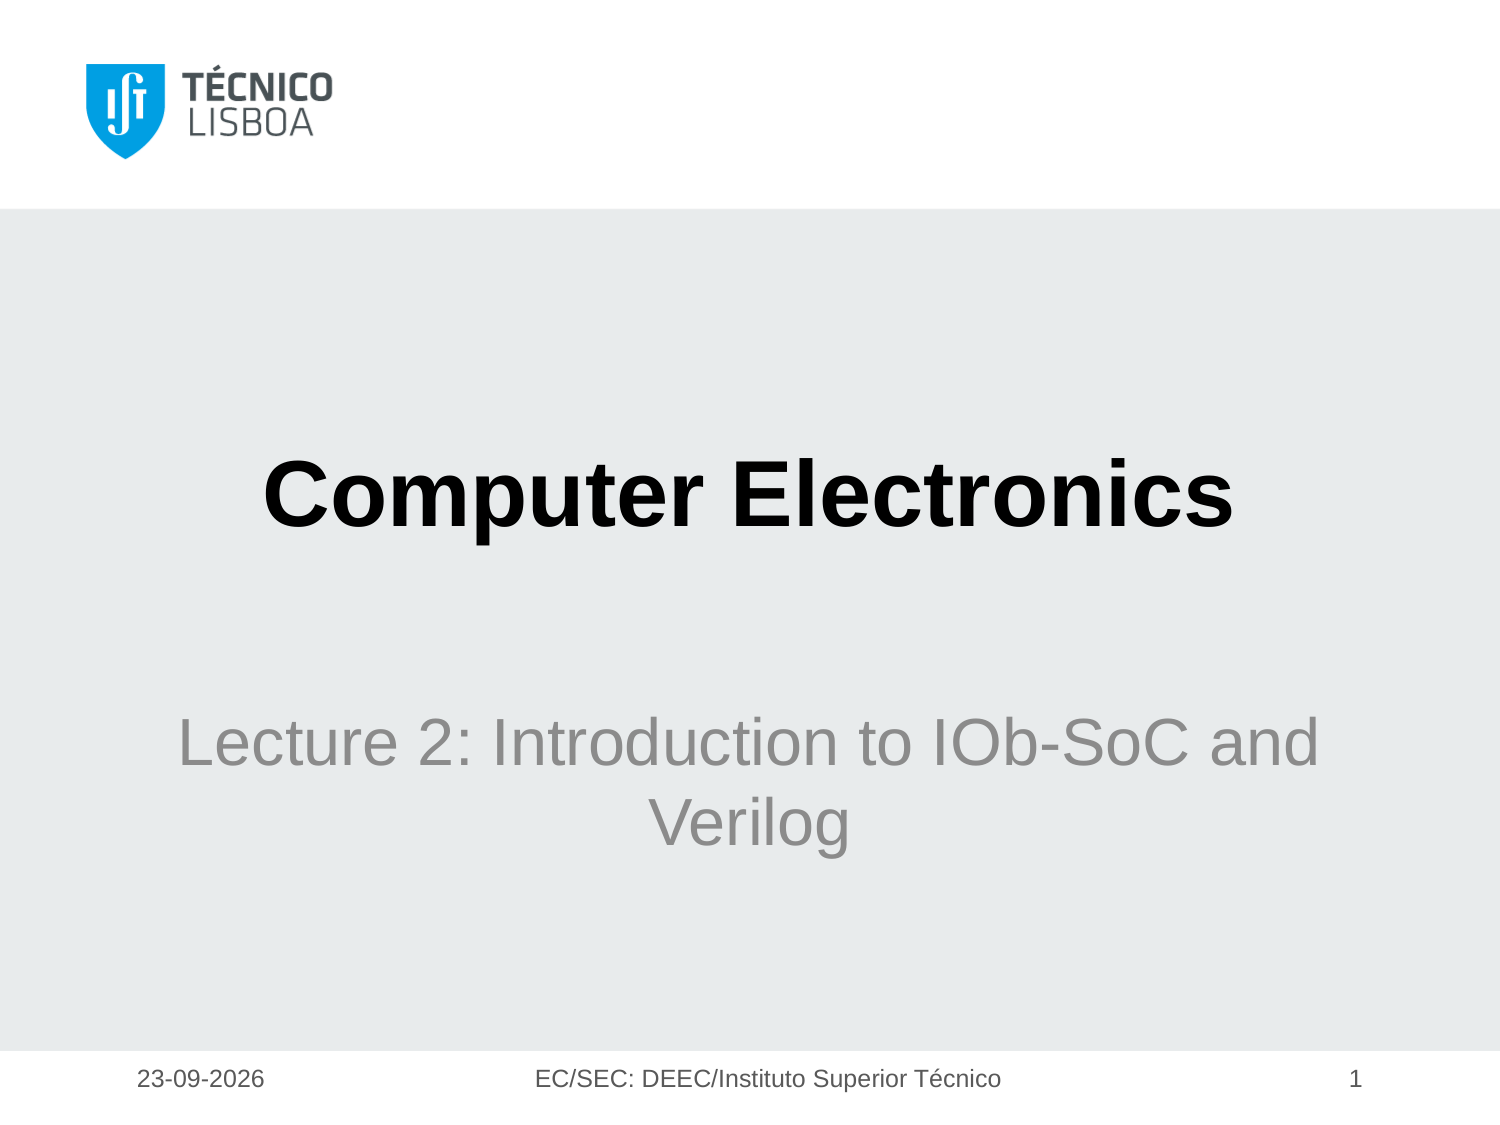

Computer Electronics
# Lecture 2: Introduction to IOb-SoC and Verilog
EC/SEC: DEEC/Instituto Superior Técnico
1